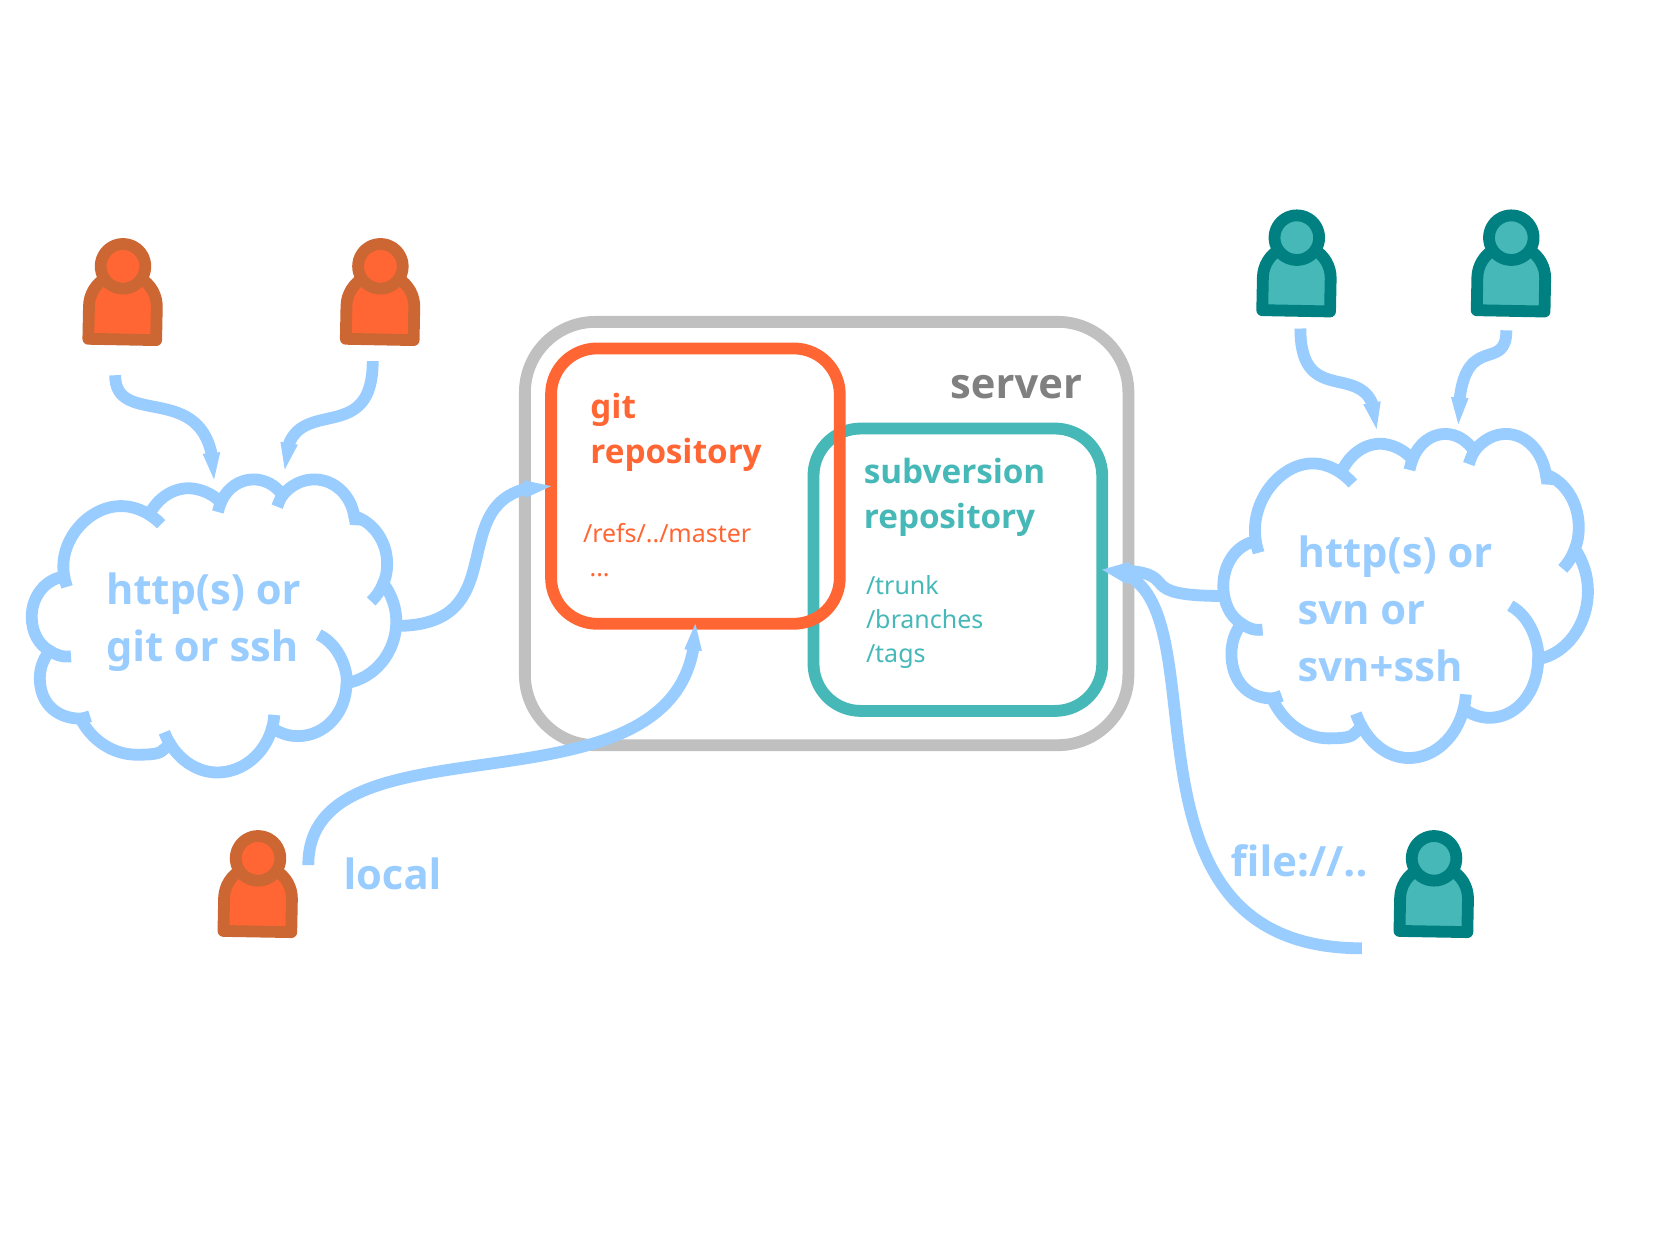

server
git
repository
http(s) or
svn or
svn+ssh
subversion
repository
http(s) or
git or ssh
 /refs/../master
 ...
/trunk
/branches
/tags
file://..
local